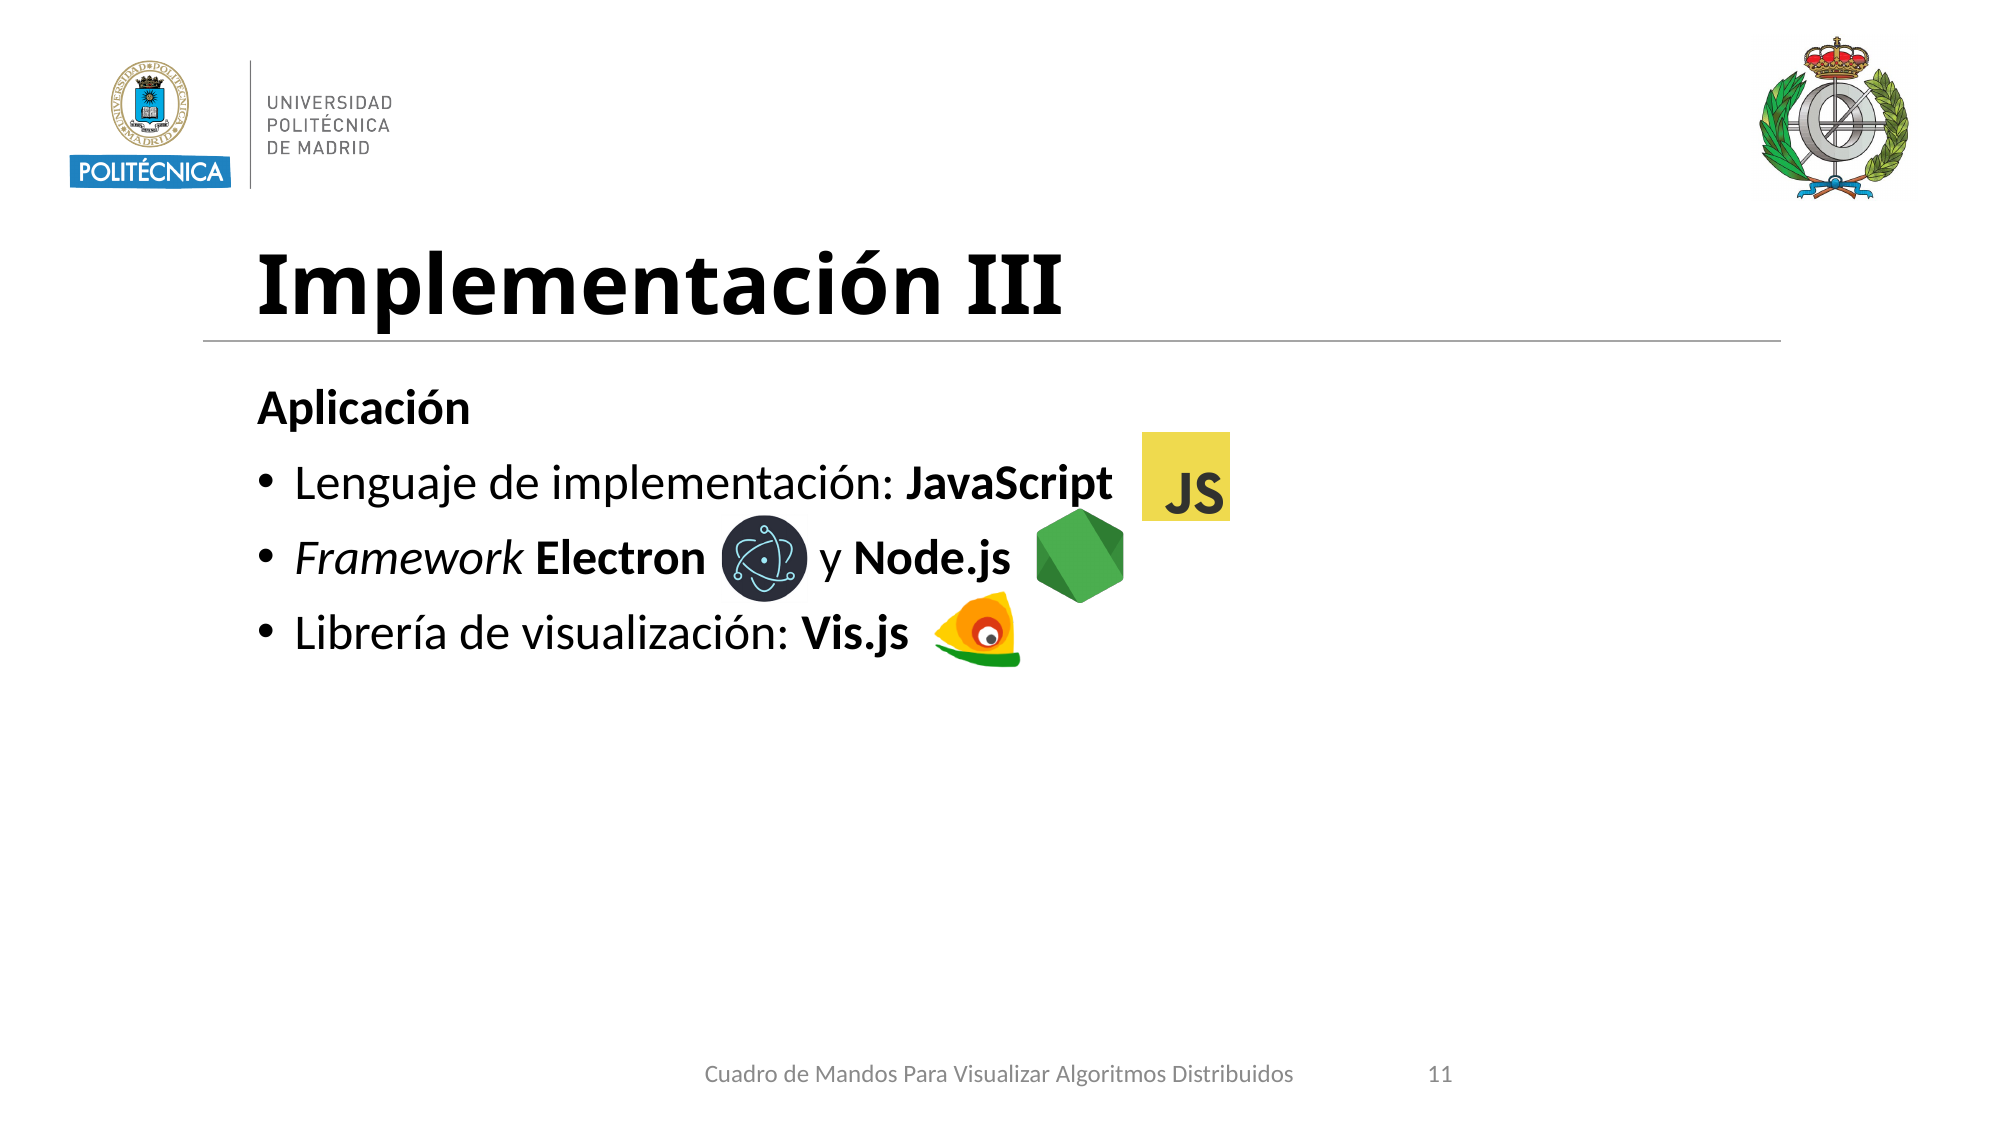

# Implementación III
Aplicación
Lenguaje de implementación: JavaScript
Framework Electron y Node.js
Librería de visualización: Vis.js
Cuadro de Mandos Para Visualizar Algoritmos Distribuidos